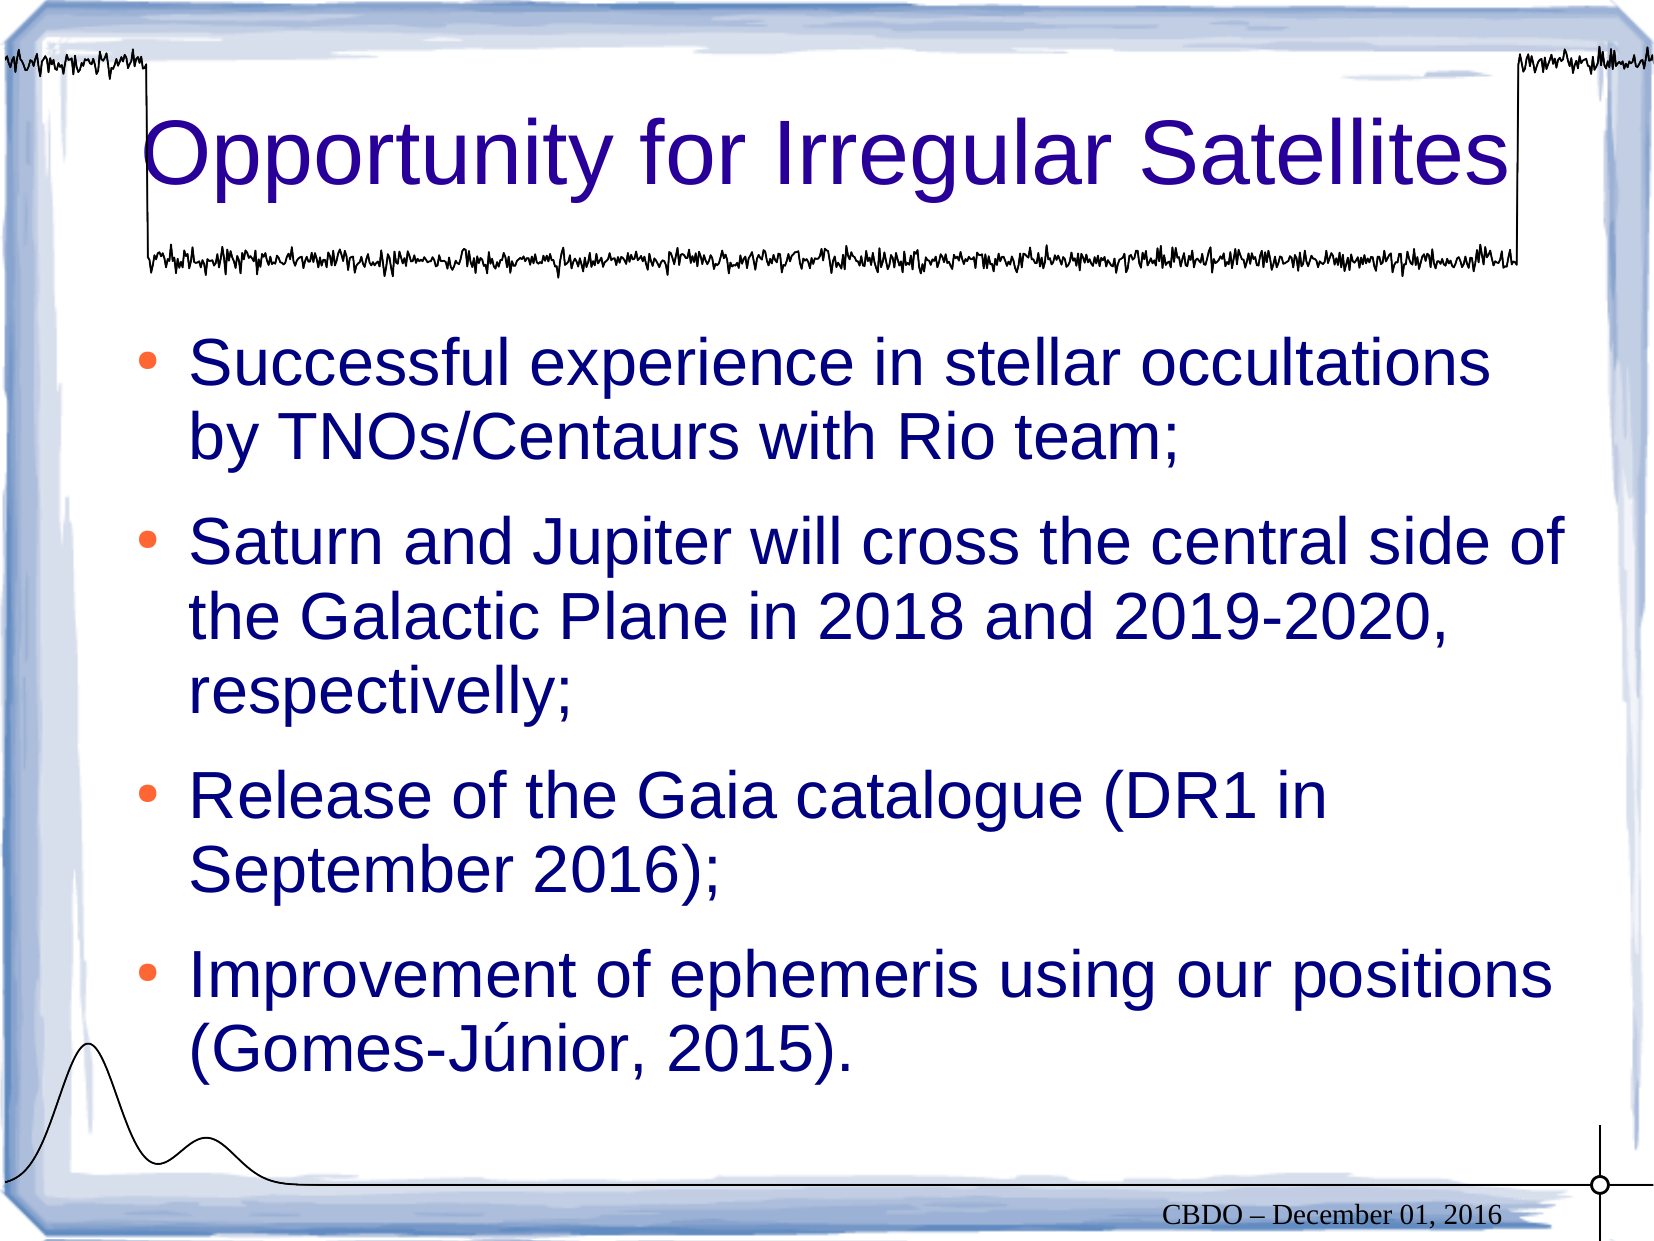

# Opportunity for Irregular Satellites
Successful experience in stellar occultations by TNOs/Centaurs with Rio team;
Saturn and Jupiter will cross the central side of the Galactic Plane in 2018 and 2019-2020, respectivelly;
Release of the Gaia catalogue (DR1 in September 2016);
Improvement of ephemeris using our positions (Gomes-Júnior, 2015).